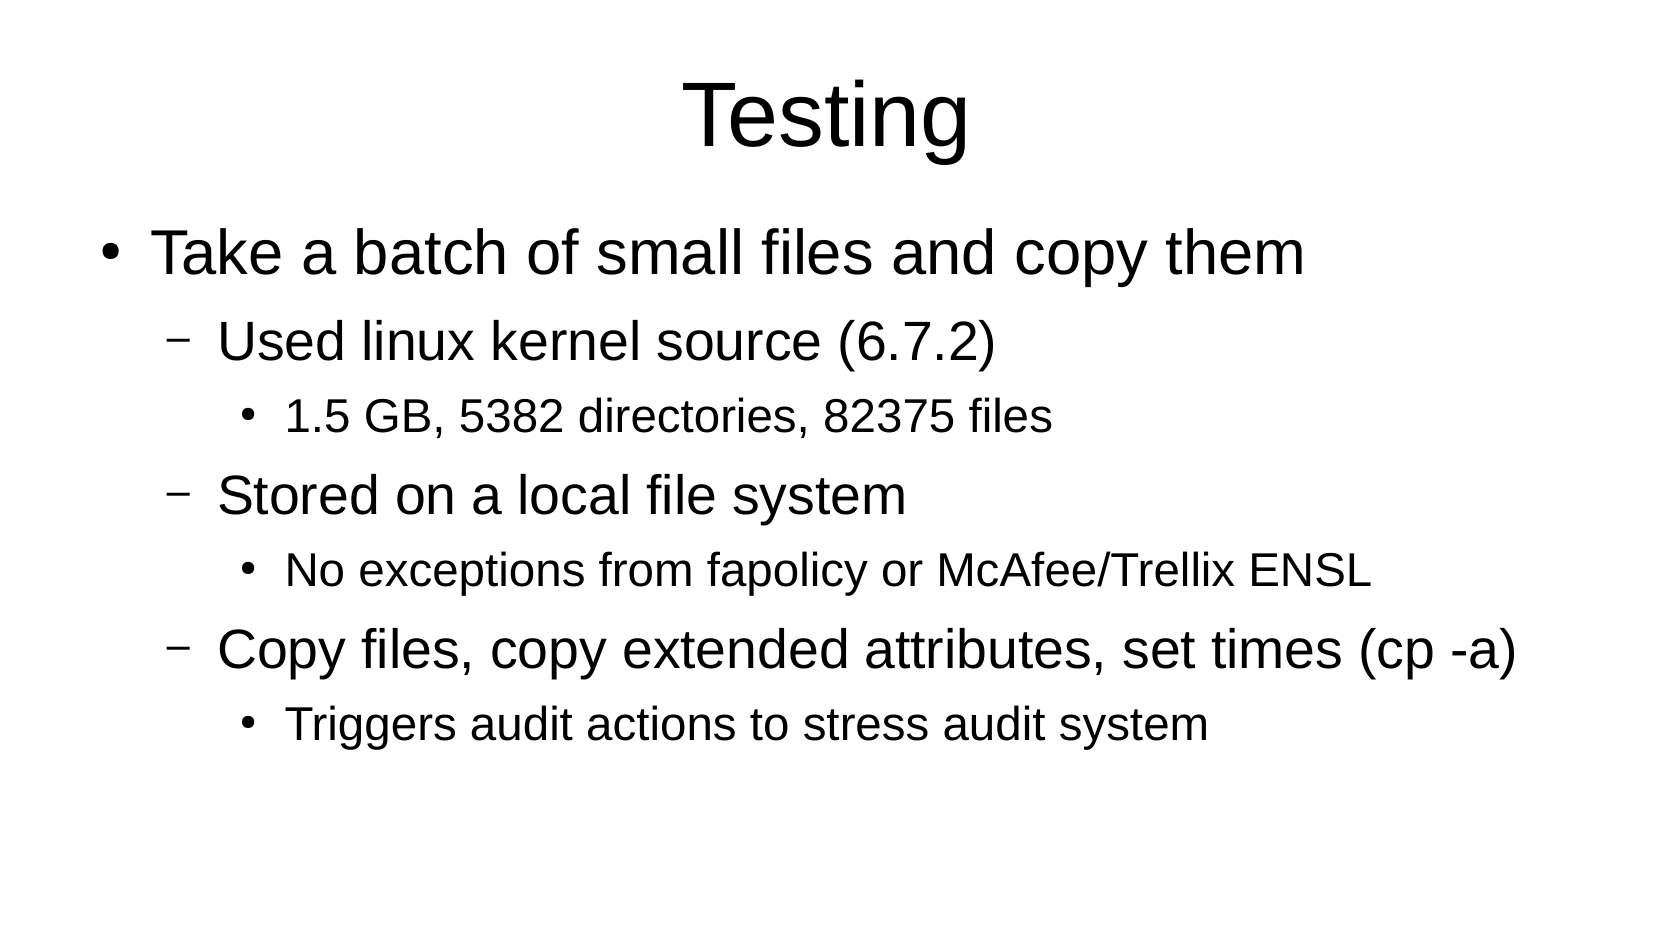

# Testing
Take a batch of small files and copy them
Used linux kernel source (6.7.2)
1.5 GB, 5382 directories, 82375 files
Stored on a local file system
No exceptions from fapolicy or McAfee/Trellix ENSL
Copy files, copy extended attributes, set times (cp -a)
Triggers audit actions to stress audit system